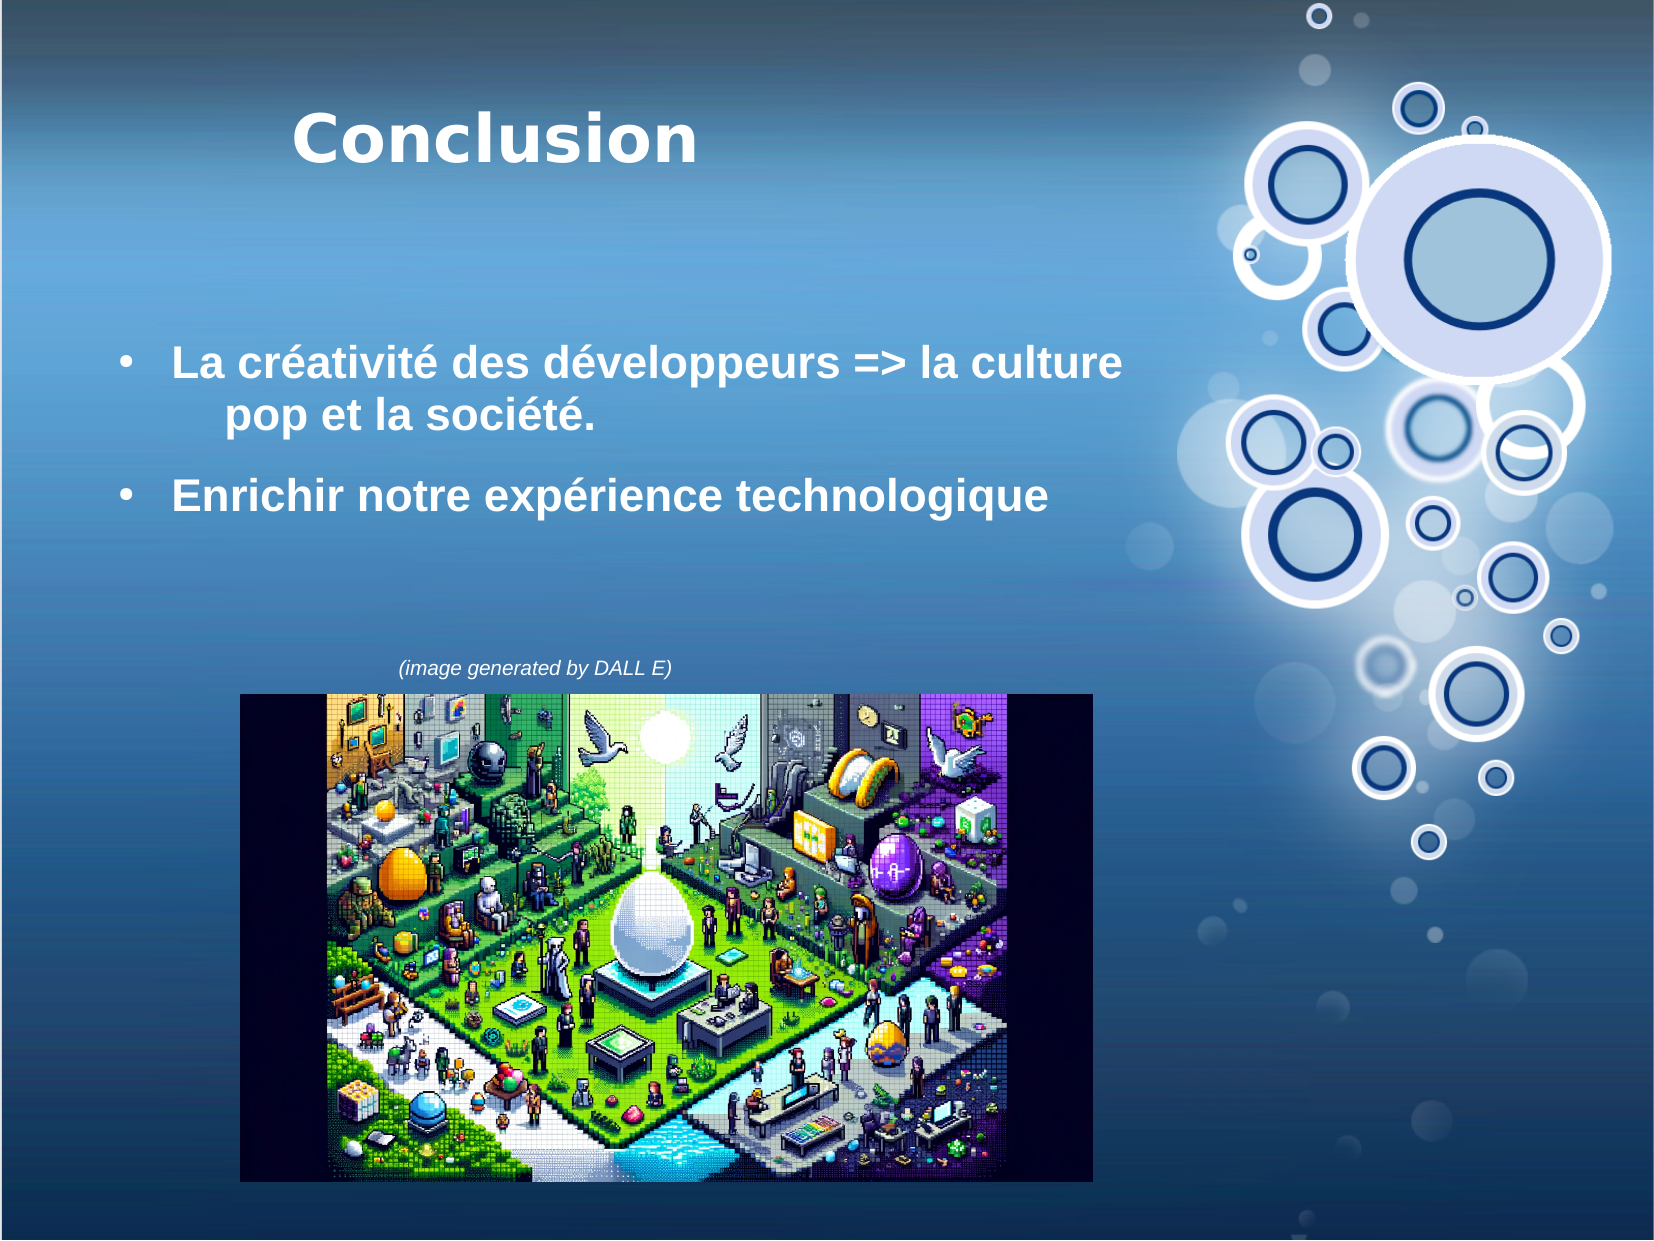

# Conclusion
La créativité des développeurs => la culture pop et la société.
Enrichir notre expérience technologique
(image generated by DALL E)